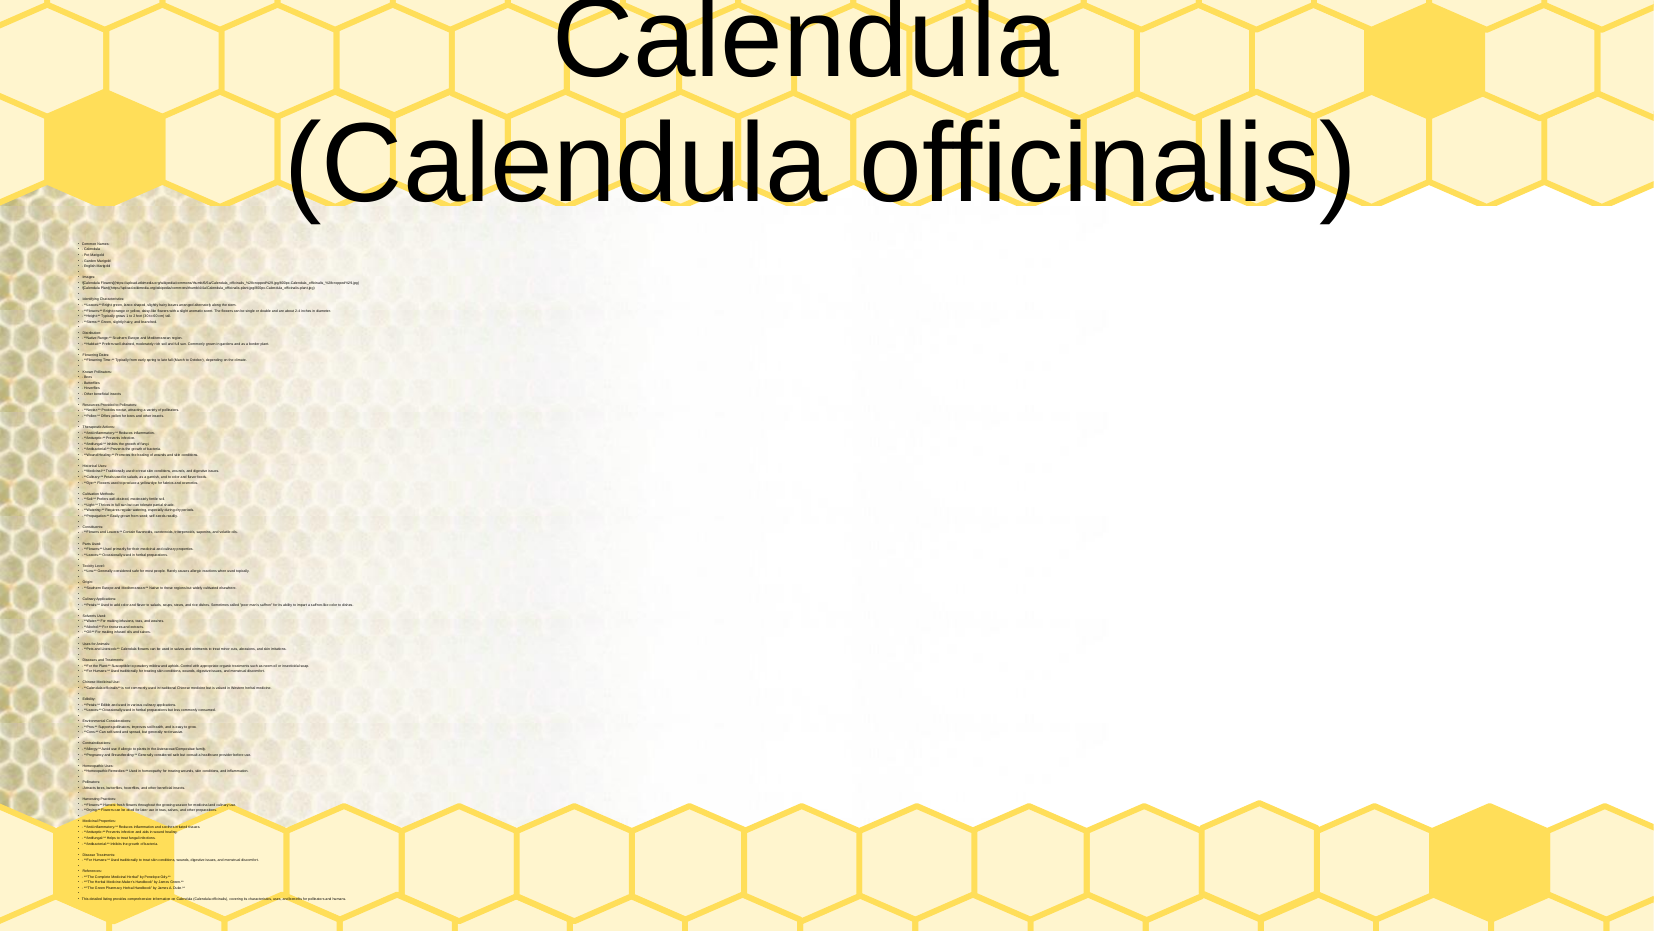

# Calendula (Calendula officinalis)
Common Names:
- Calendula
- Pot Marigold
- Garden Marigold
- English Marigold
 Images:
 Identifying Characteristics:
- **Leaves:** Bright green, lance-shaped, slightly hairy leaves arranged alternately along the stem.
- **Flowers:** Bright orange or yellow, daisy-like flowers with a slight aromatic scent. The flowers can be single or double and are about 2-4 inches in diameter.
- **Height:** Typically grows 1 to 2 feet (30 to 60 cm) tall.
- **Stems:** Green, slightly hairy, and branched.
 Distribution:
- **Native Range:** Southern Europe and Mediterranean region.
- **Habitat:** Prefers well-drained, moderately rich soil and full sun. Commonly grown in gardens and as a border plant.
 Flowering Dates:
- **Flowering Time:** Typically from early spring to late fall (March to October), depending on the climate.
 Known Pollinators:
- Bees
- Butterflies
- Hoverflies
- Other beneficial insects
 Resources Provided to Pollinators:
- **Nectar:** Provides nectar, attracting a variety of pollinators.
- **Pollen:** Offers pollen for bees and other insects.
 Therapeutic Actions:
- **Anti-inflammatory:** Reduces inflammation.
- **Antiseptic:** Prevents infection.
- **Antifungal:** Inhibits the growth of fungi.
- **Antibacterial:** Prevents the growth of bacteria.
- **Wound Healing:** Promotes the healing of wounds and skin conditions.
 Historical Uses:
- **Medicinal:** Traditionally used to treat skin conditions, wounds, and digestive issues.
- **Culinary:** Petals used in salads, as a garnish, and to color and flavor foods.
- **Dye:** Flowers used to produce a yellow dye for fabrics and cosmetics.
 Cultivation Methods:
- **Soil:** Prefers well-drained, moderately fertile soil.
- **Light:** Thrives in full sun but can tolerate partial shade.
- **Watering:** Requires regular watering, especially during dry periods.
- **Propagation:** Easily grown from seed; self-seeds readily.
 Constituents:
- **Flowers and Leaves:** Contain flavonoids, carotenoids, triterpenoids, saponins, and volatile oils.
 Parts Used:
- **Flowers:** Used primarily for their medicinal and culinary properties.
- **Leaves:** Occasionally used in herbal preparations.
 Toxicity Level:
- **Low:** Generally considered safe for most people. Rarely causes allergic reactions when used topically.
 Origin:
- **Southern Europe and Mediterranean:** Native to these regions but widely cultivated elsewhere.
 Culinary Applications:
- **Petals:** Used to add color and flavor to salads, soups, stews, and rice dishes. Sometimes called "poor man's saffron" for its ability to impart a saffron-like color to dishes.
 Solvents Used:
- **Water:** For making infusions, teas, and washes.
- **Alcohol:** For tinctures and extracts.
- **Oil:** For making infused oils and salves.
 Uses for Animals:
- **Pets and Livestock:** Calendula flowers can be used in salves and ointments to treat minor cuts, abrasions, and skin irritations.
 Diseases and Treatments:
- **For the Plant:** Susceptible to powdery mildew and aphids. Control with appropriate organic treatments such as neem oil or insecticidal soap.
- **For Humans:** Used traditionally for treating skin conditions, wounds, digestive issues, and menstrual discomfort.
 Chinese Medicinal Use:
- **Calendula officinalis** is not commonly used in traditional Chinese medicine but is valued in Western herbal medicine.
 Edibility:
- **Petals:** Edible and used in various culinary applications.
- **Leaves:** Occasionally used in herbal preparations but less commonly consumed.
 Environmental Considerations:
- **Pros:** Supports pollinators, improves soil health, and is easy to grow.
- **Cons:** Can self-seed and spread, but generally not invasive.
 Contraindications:
- **Allergy:** Avoid use if allergic to plants in the Asteraceae/Compositae family.
- **Pregnancy and Breastfeeding:** Generally considered safe but consult a healthcare provider before use.
 Homeopathic Uses:
- **Homeopathic Remedies:** Used in homeopathy for treating wounds, skin conditions, and inflammation.
 Pollinators:
- Attracts bees, butterflies, hoverflies, and other beneficial insects.
 Harvesting Practices:
- **Flowers:** Harvest fresh flowers throughout the growing season for medicinal and culinary use.
- **Drying:** Flowers can be dried for later use in teas, salves, and other preparations.
 Medicinal Properties:
- **Anti-inflammatory:** Reduces inflammation and soothes irritated tissues.
- **Antiseptic:** Prevents infection and aids in wound healing.
- **Antifungal:** Helps to treat fungal infections.
- **Antibacterial:** Inhibits the growth of bacteria.
 Disease Treatments:
- **For Humans:** Used traditionally to treat skin conditions, wounds, digestive issues, and menstrual discomfort.
 References:
- **"The Complete Medicinal Herbal" by Penelope Ody.**
- **"The Herbal Medicine-Maker's Handbook" by James Green.**
- **"The Green Pharmacy Herbal Handbook" by James A. Duke.**
This detailed listing provides comprehensive information on Calendula (Calendula officinalis), covering its characteristics, uses, and benefits for pollinators and humans.